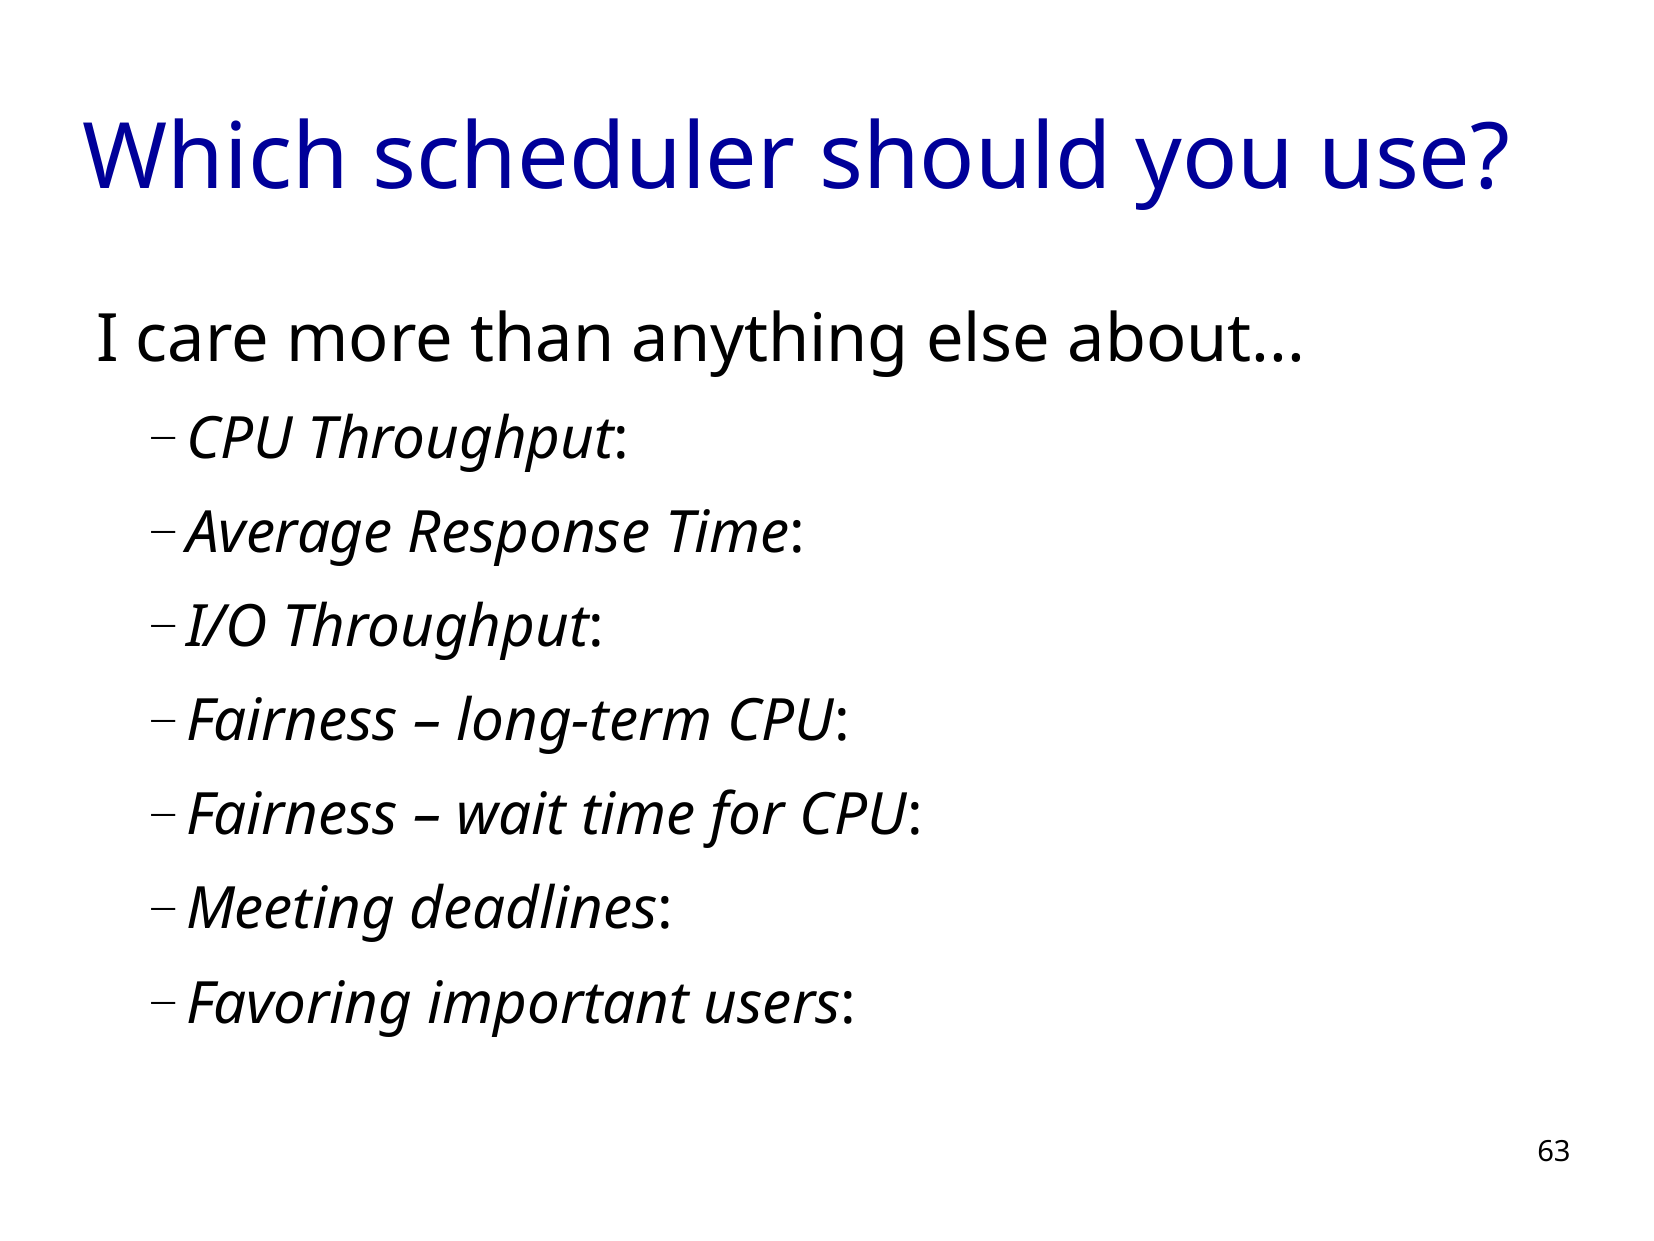

# Which scheduler should you use?
I care more than anything else about...
CPU Throughput:
Average Response Time:
I/O Throughput:
Fairness – long-term CPU:
Fairness – wait time for CPU:
Meeting deadlines:
Favoring important users:
63